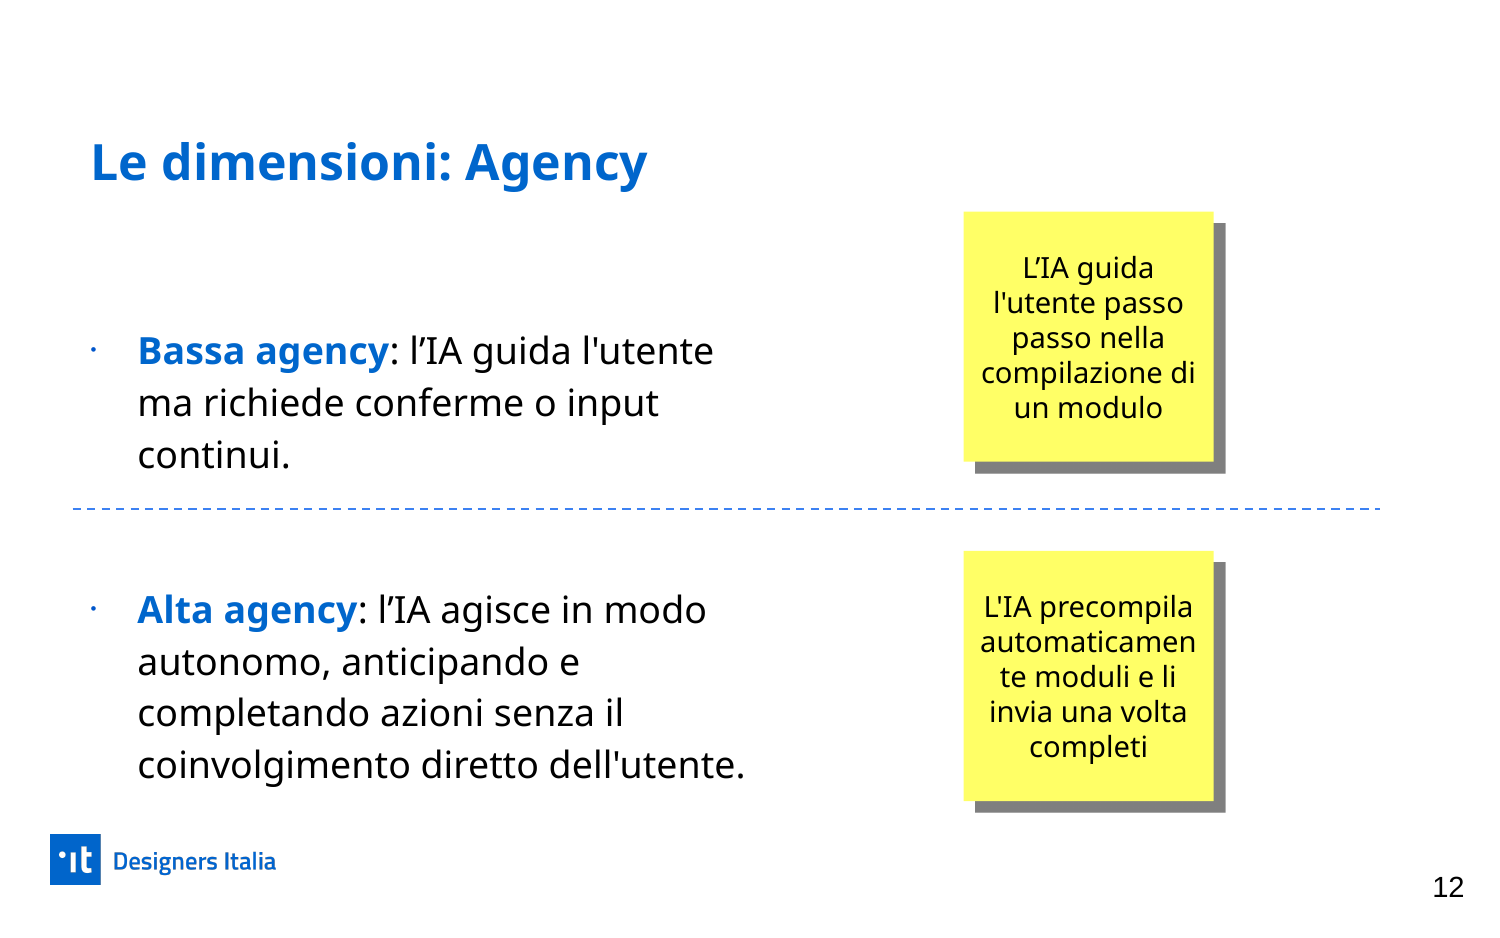

Le dimensioni: Agency
Bassa agency: l’IA guida l'utente ma richiede conferme o input continui.
Alta agency: l’IA agisce in modo autonomo, anticipando e completando azioni senza il coinvolgimento diretto dell'utente.
L’IA guida l'utente passo passo nella compilazione di un modulo
L'IA precompila automaticamente moduli e li invia una volta completi